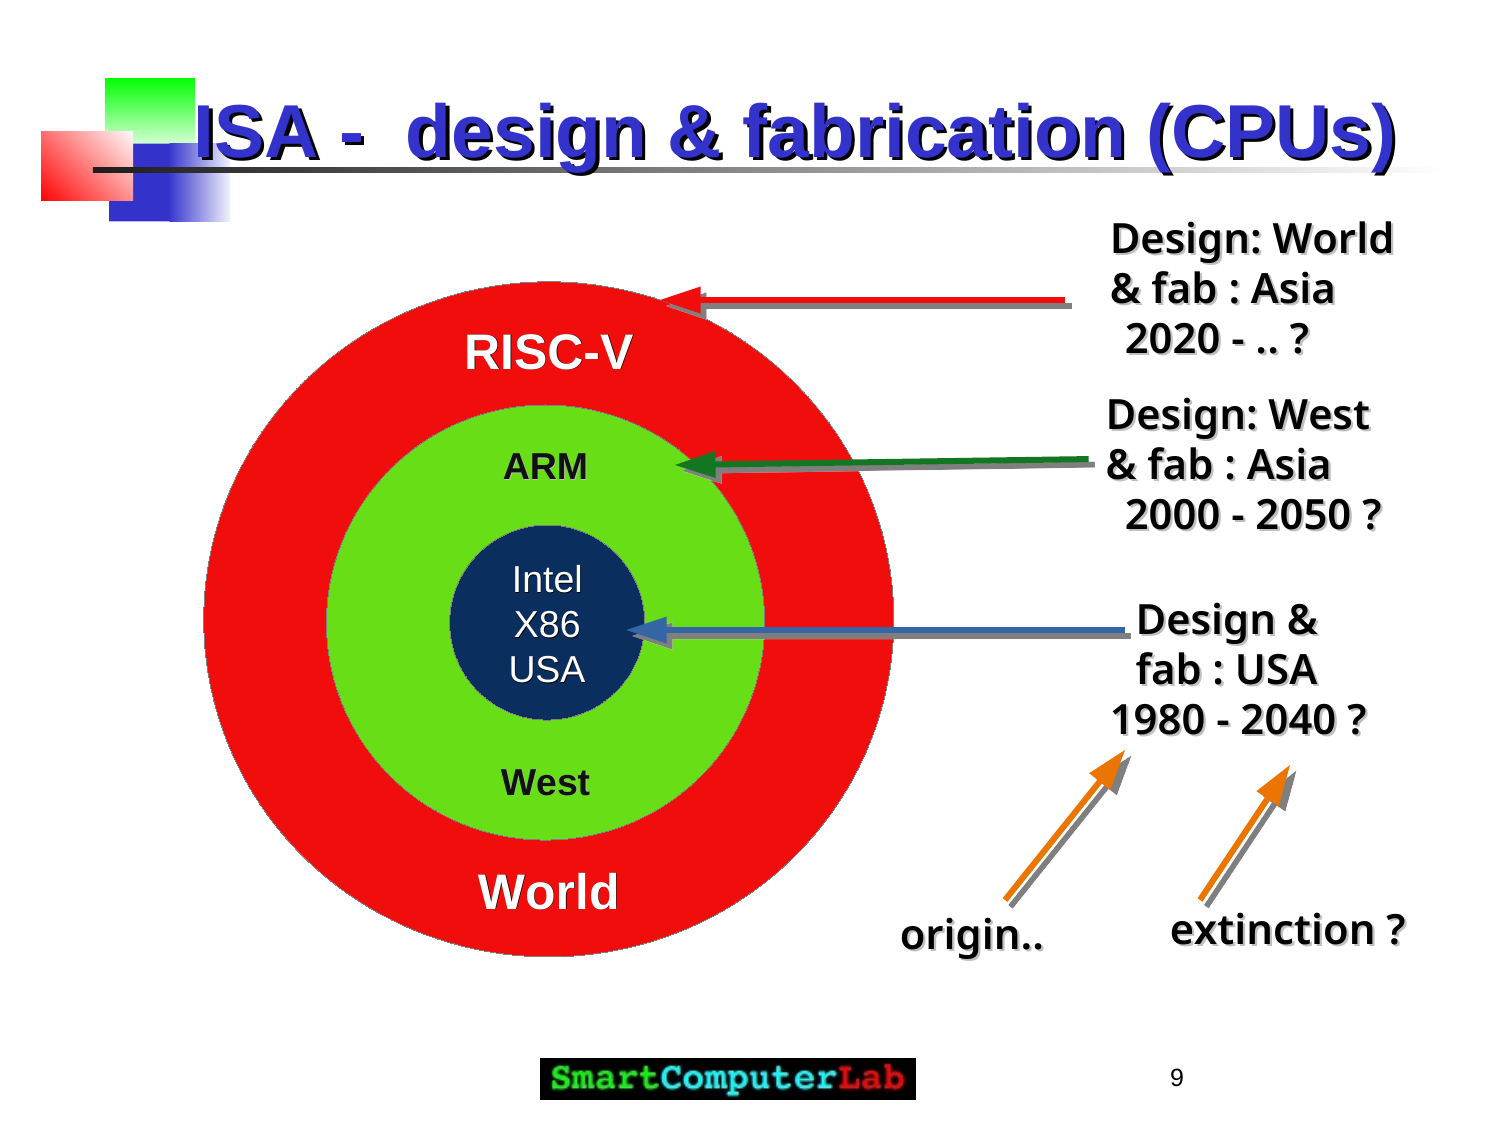

# ISA - design & fabrication (CPUs)
Design: World & fab : Asia
2020 - .. ?
RISC-V
World
Design: West & fab : Asia
2000 - 2050 ?
ARM
West
Intel
X86
USA
Design & fab : USA
1980 - 2040 ?
origin..
extinction ?
9